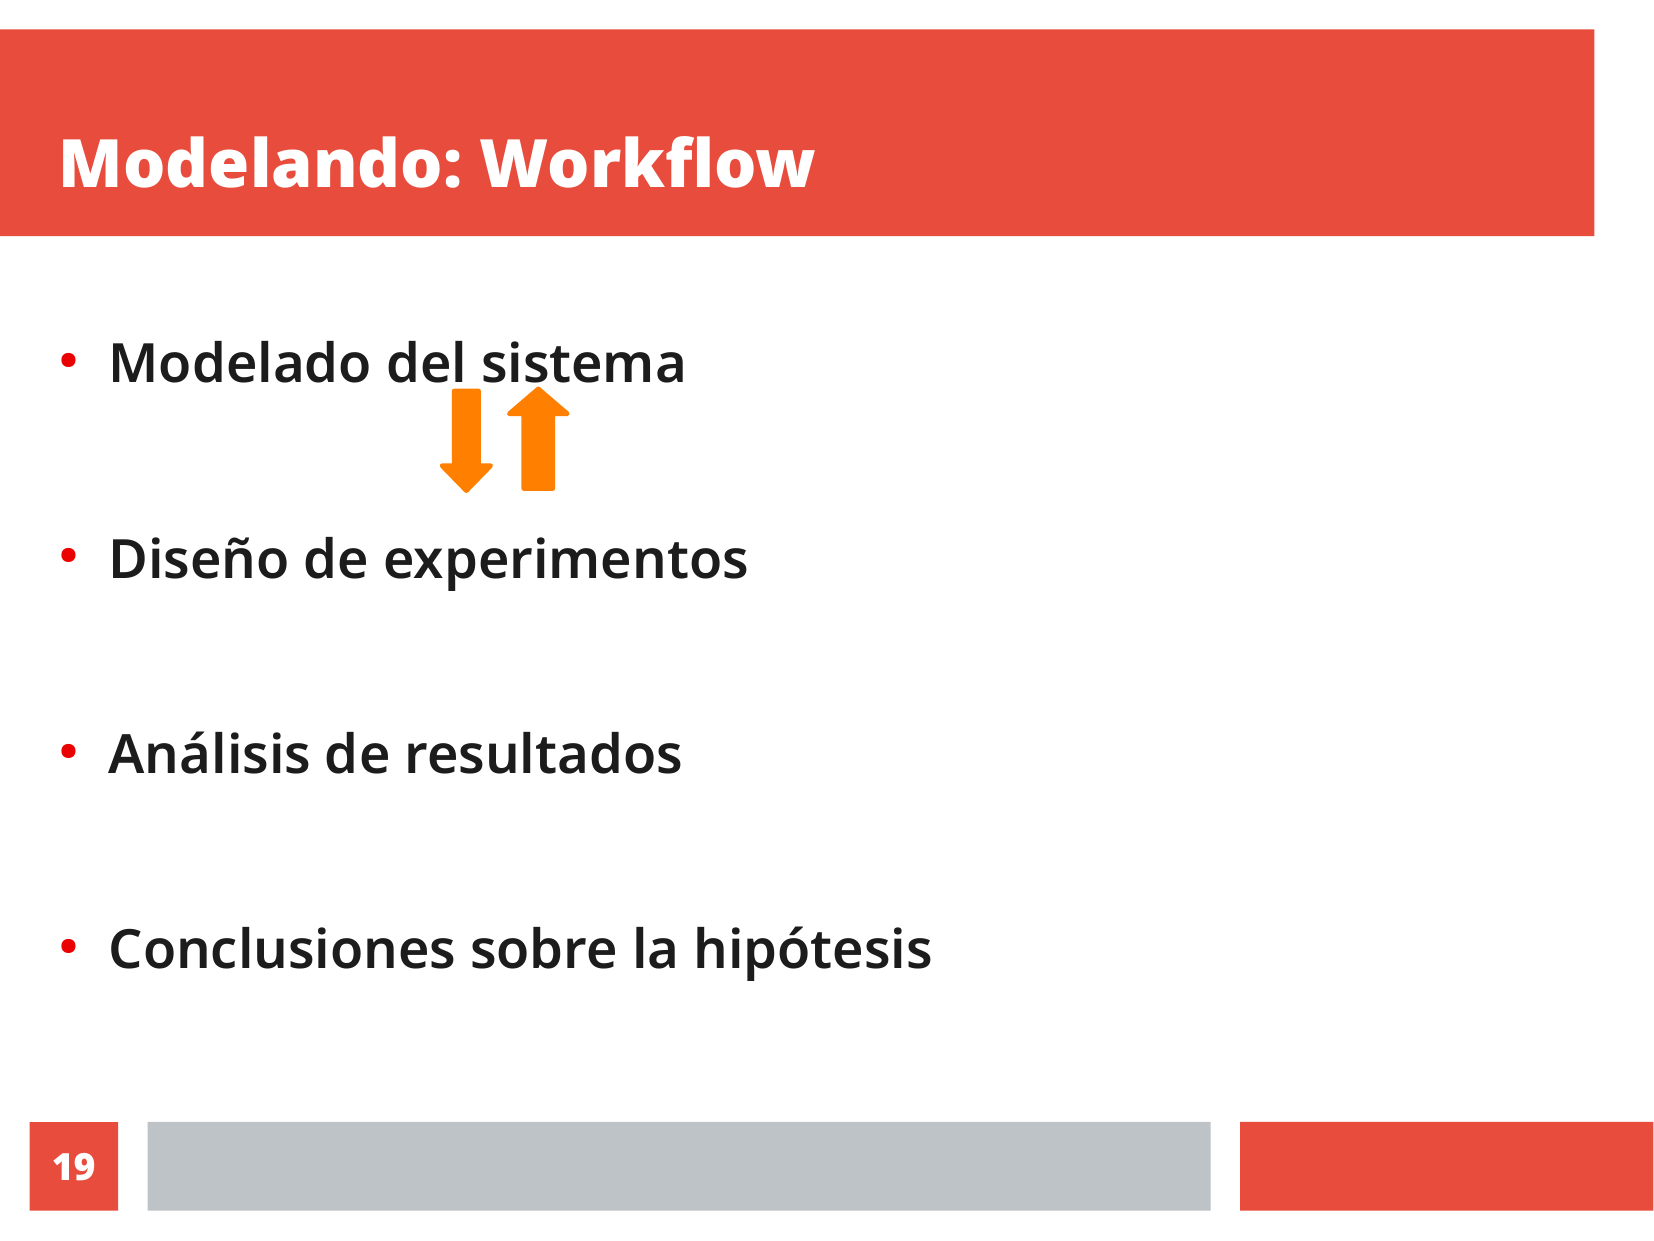

# Modelando: Workflow
 Modelado del sistema
 Diseño de experimentos
 Análisis de resultados
 Conclusiones sobre la hipótesis
19